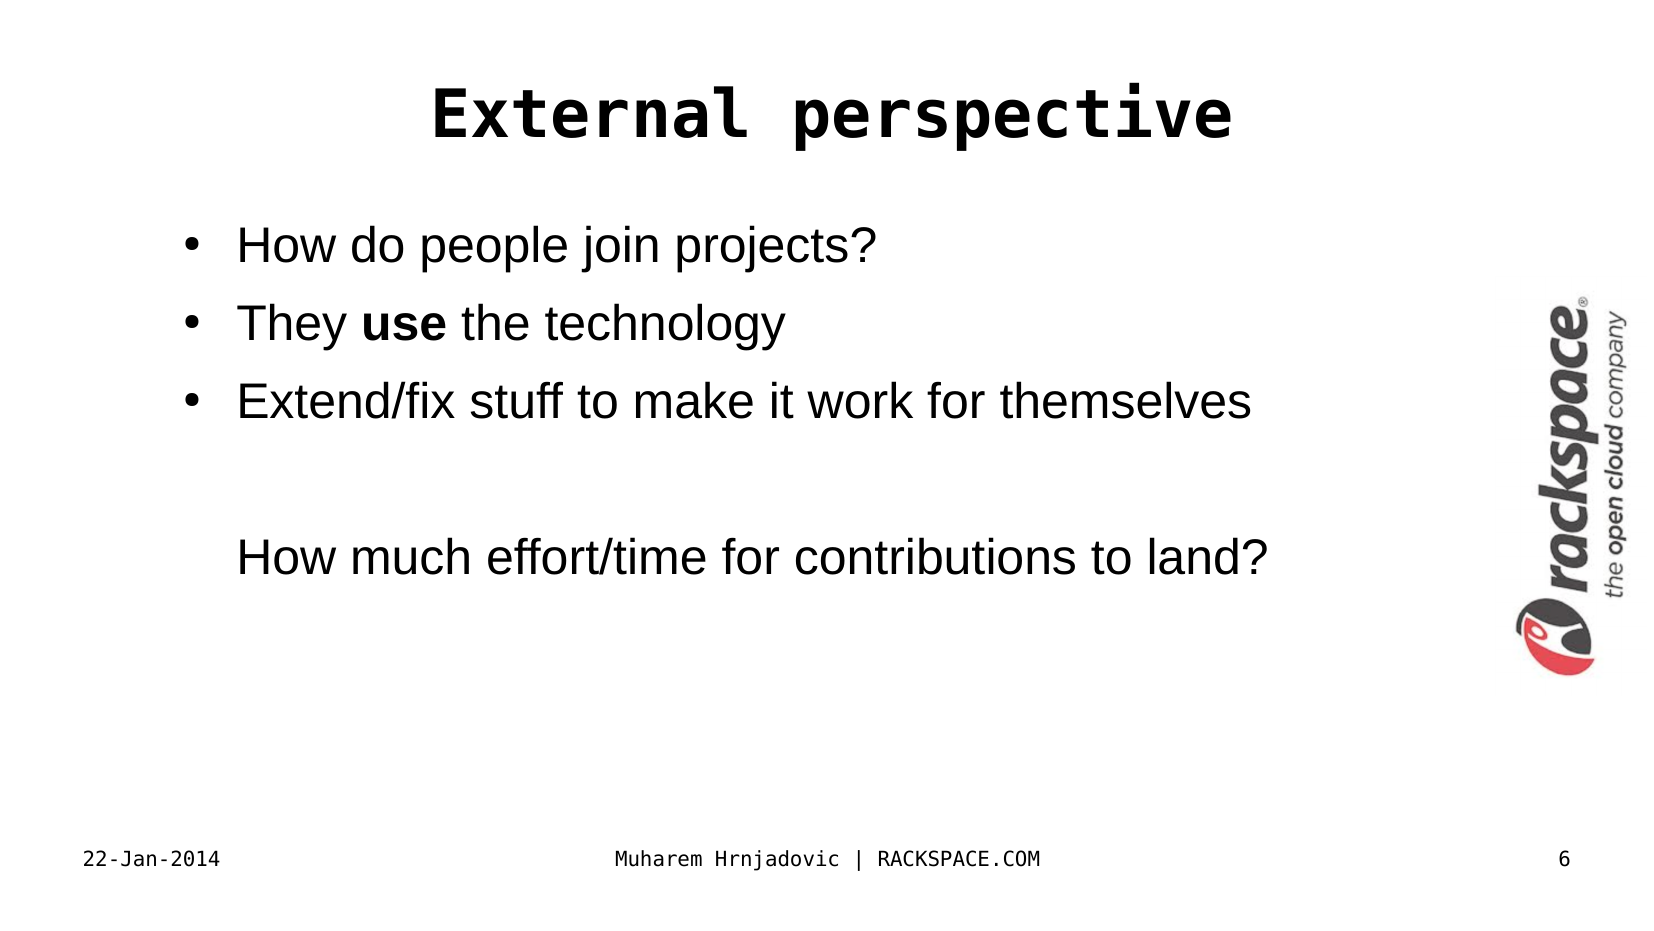

# External perspective
How do people join projects?
They use the technology
Extend/fix stuff to make it work for themselves
How much effort/time for contributions to land?
22-Jan-2014
Muharem Hrnjadovic | RACKSPACE.COM
6